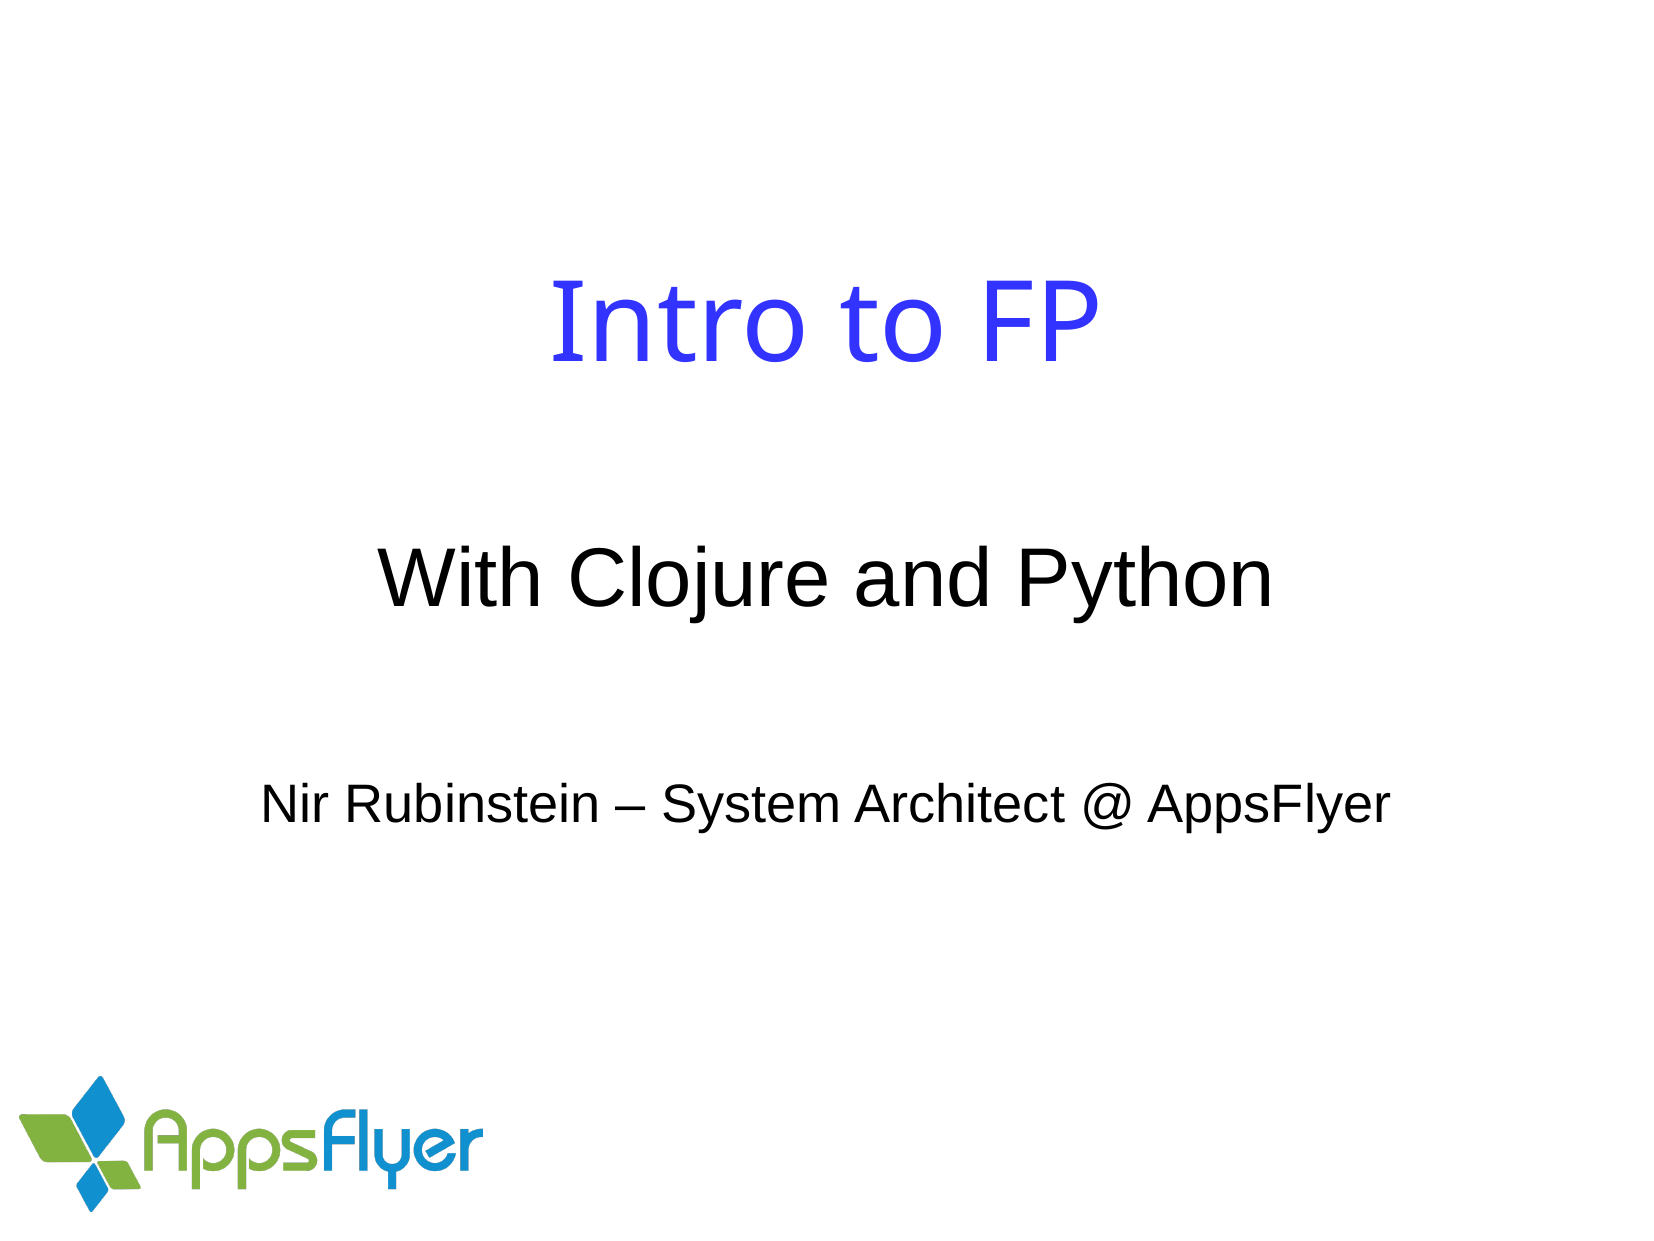

# Intro to FP
With Clojure and Python
Nir Rubinstein – System Architect @ AppsFlyer